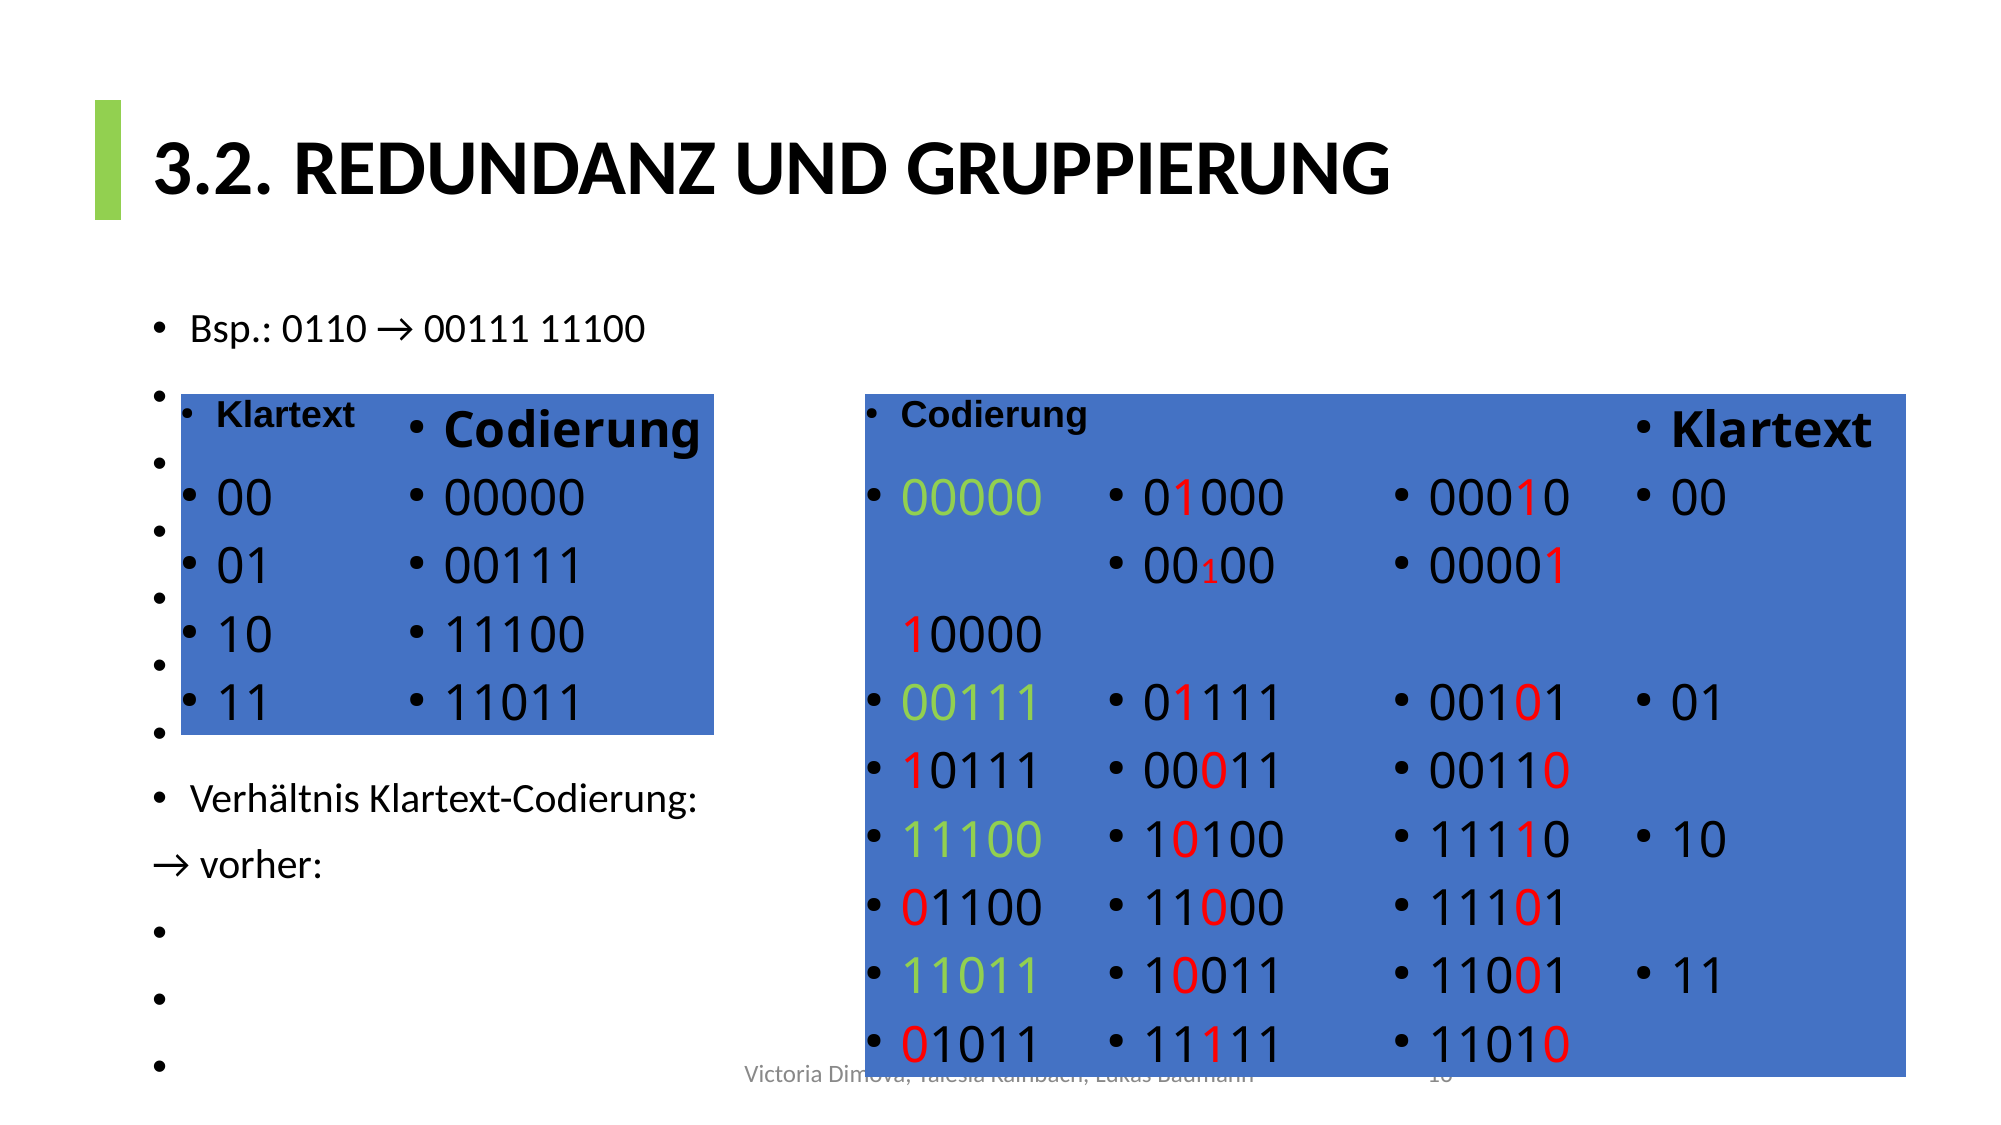

# 3.2. REDUNDANZ UND GRUPPIERUNG
Bsp.: 0110 → 00111 11100
Verhältnis Klartext-Codierung:
→ vorher:
| Klartext | Codierung |
| --- | --- |
| 00 | 00000 |
| 01 | 00111 |
| 10 | 11100 |
| 11 | 11011 |
| Codierung | | | Klartext |
| --- | --- | --- | --- |
| 00000 10000 | 01000 00100 | 00010 00001 | 00 |
| 00111 10111 | 01111 00011 | 00101 00110 | 01 |
| 11100 01100 | 10100 11000 | 11110 11101 | 10 |
| 11011 01011 | 10011 11111 | 11001 11010 | 11 |
Victoria Dimova, Talesia Kalnbach, Lukas Baumann